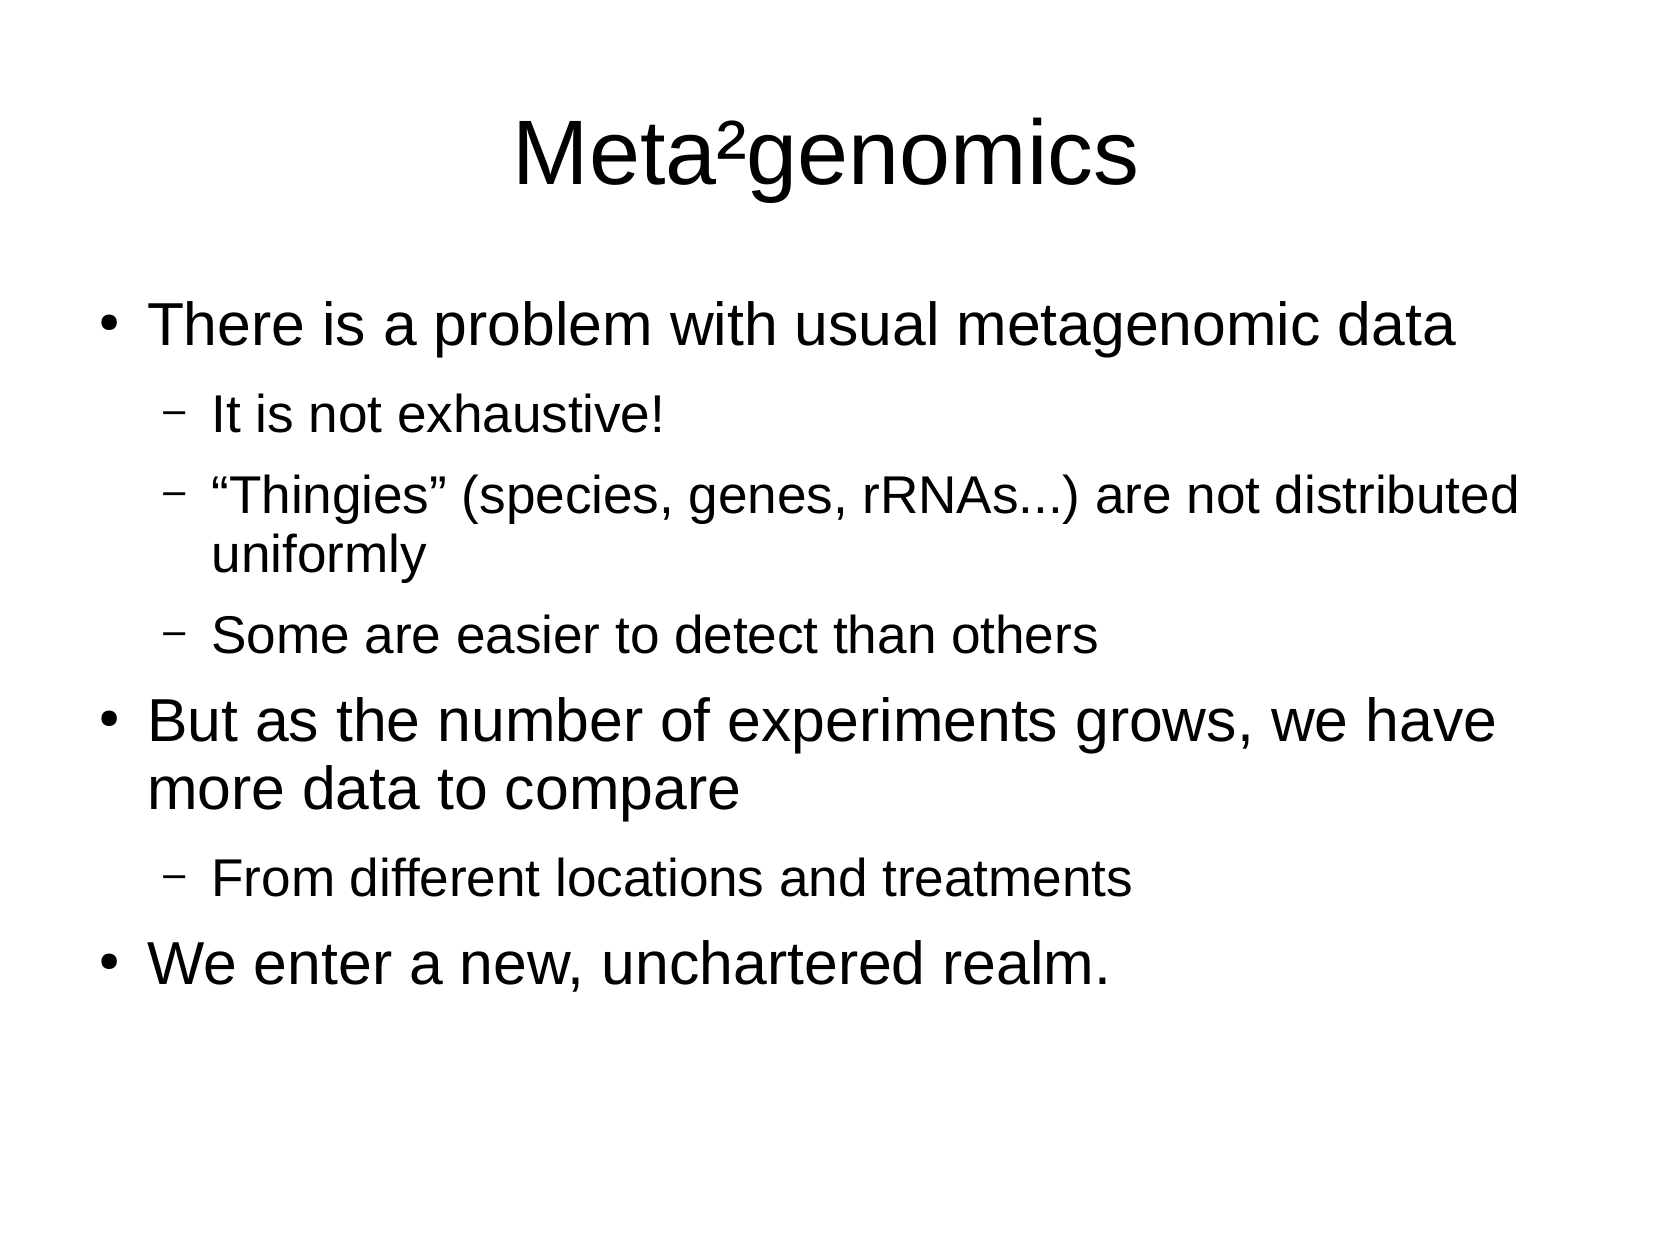

# Meta²genomics
There is a problem with usual metagenomic data
It is not exhaustive!
“Thingies” (species, genes, rRNAs...) are not distributed uniformly
Some are easier to detect than others
But as the number of experiments grows, we have more data to compare
From different locations and treatments
We enter a new, unchartered realm.